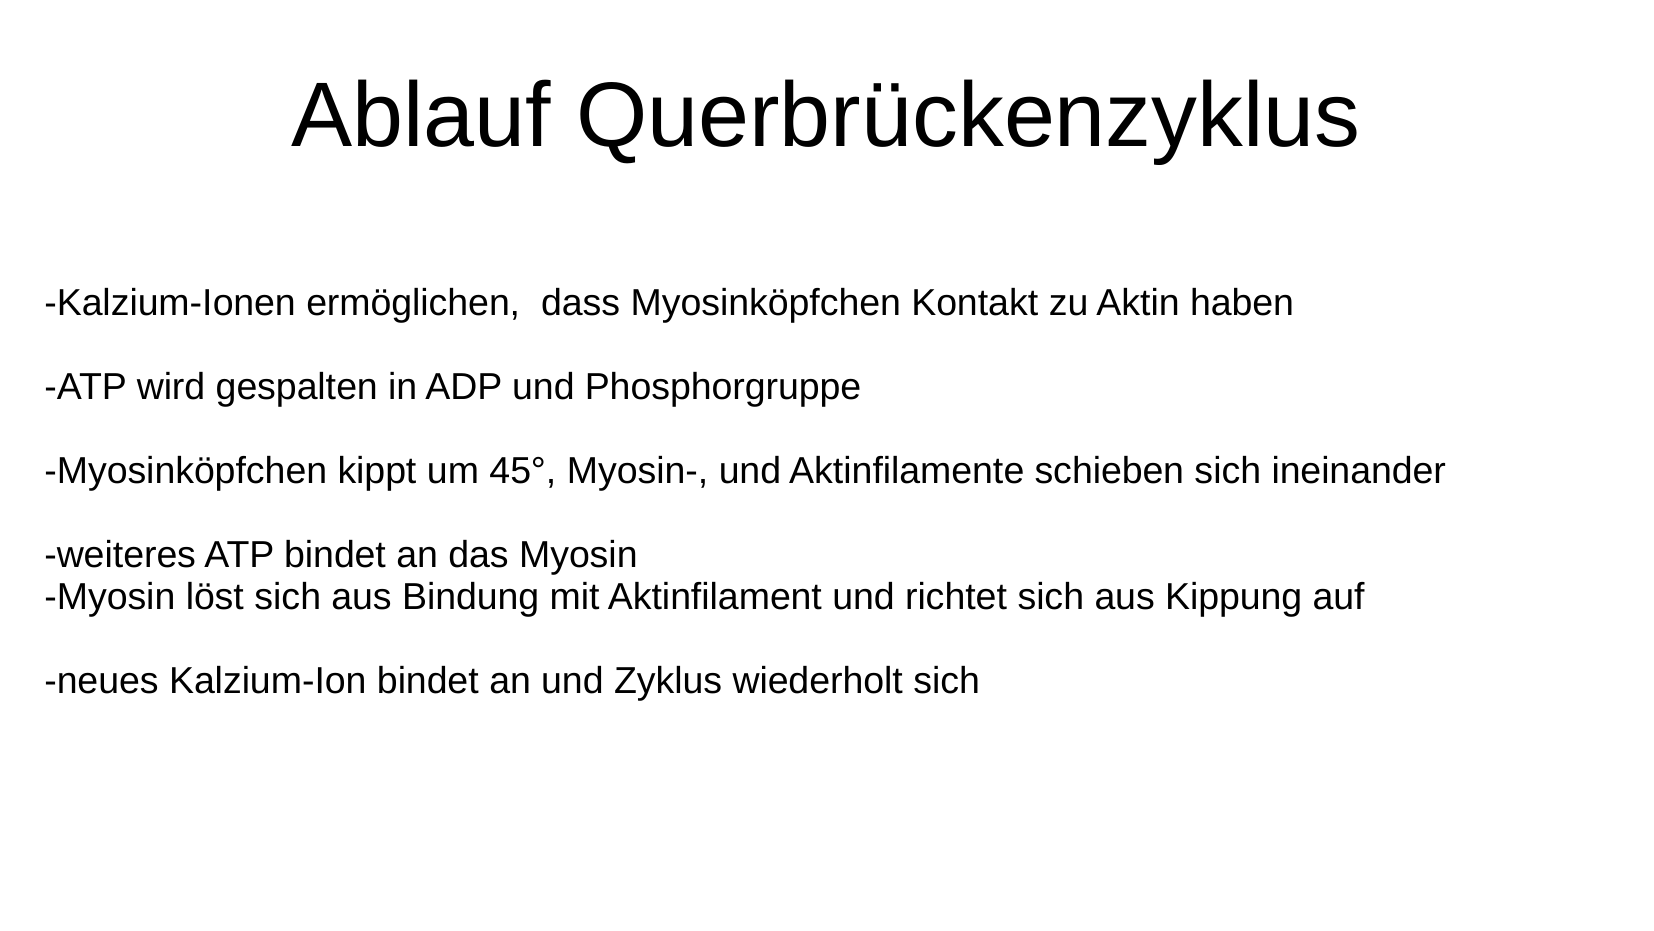

# Ablauf Querbrückenzyklus
-Kalzium-Ionen ermöglichen, dass Myosinköpfchen Kontakt zu Aktin haben
-ATP wird gespalten in ADP und Phosphorgruppe
-Myosinköpfchen kippt um 45°, Myosin-, und Aktinfilamente schieben sich ineinander
-weiteres ATP bindet an das Myosin
-Myosin löst sich aus Bindung mit Aktinfilament und richtet sich aus Kippung auf
-neues Kalzium-Ion bindet an und Zyklus wiederholt sich